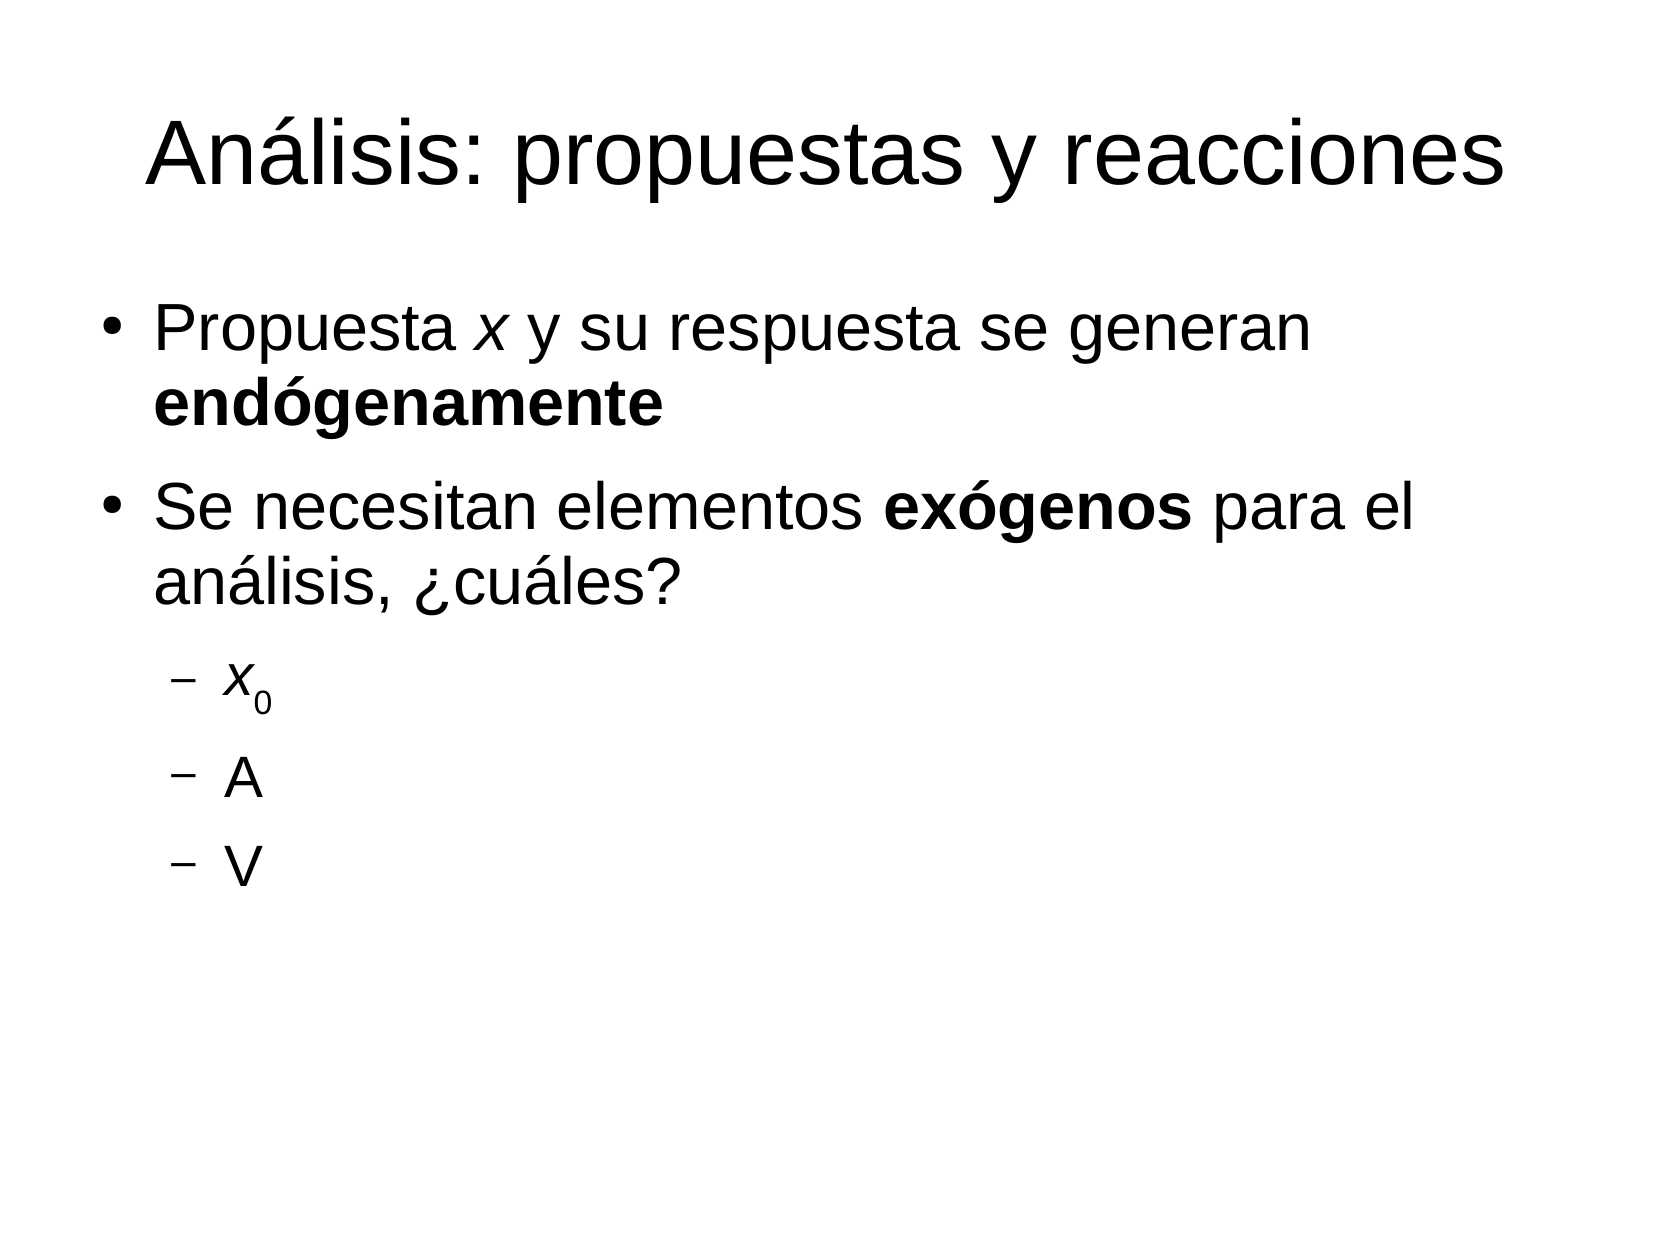

# Análisis: propuestas y reacciones
Propuesta x y su respuesta se generan endógenamente
Se necesitan elementos exógenos para el análisis, ¿cuáles?
x0
A
V